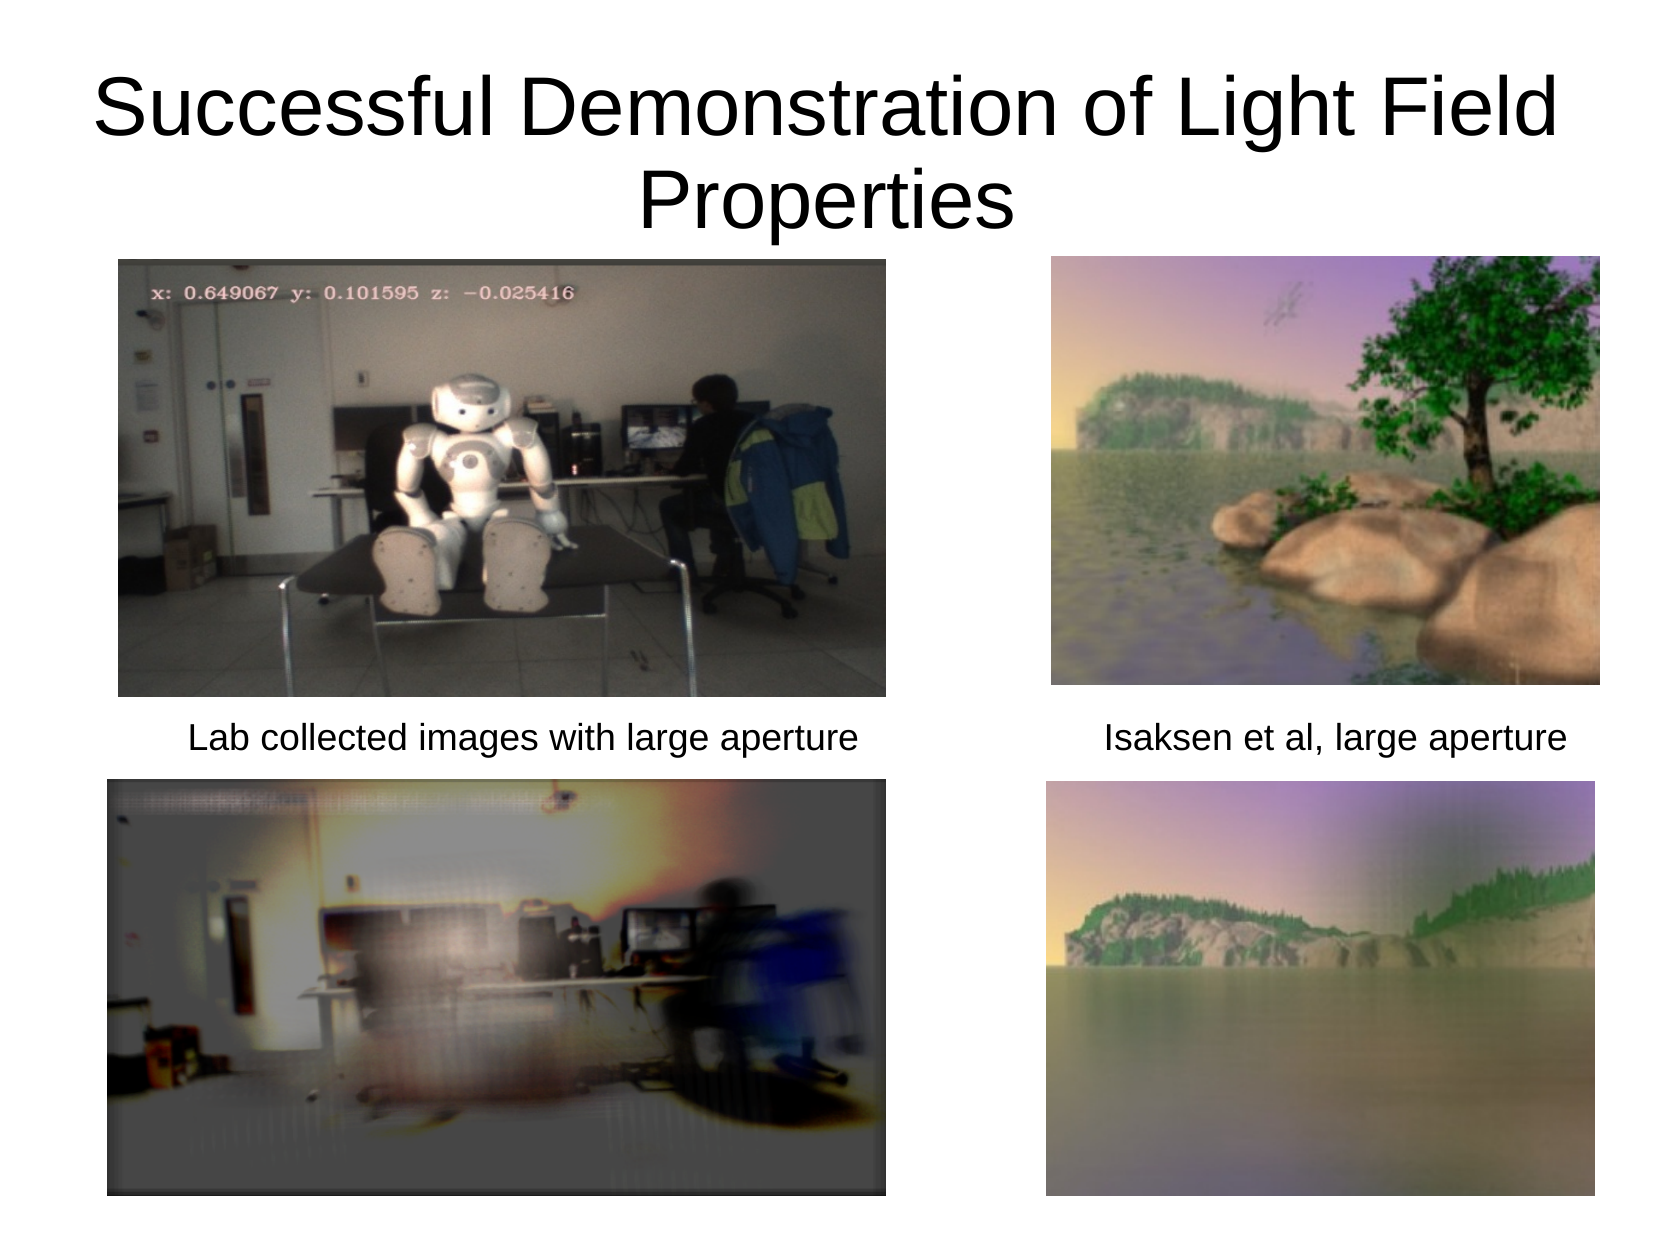

# Successful Demonstration of Light Field Properties
Lab collected images with large aperture
Isaksen et al, large aperture